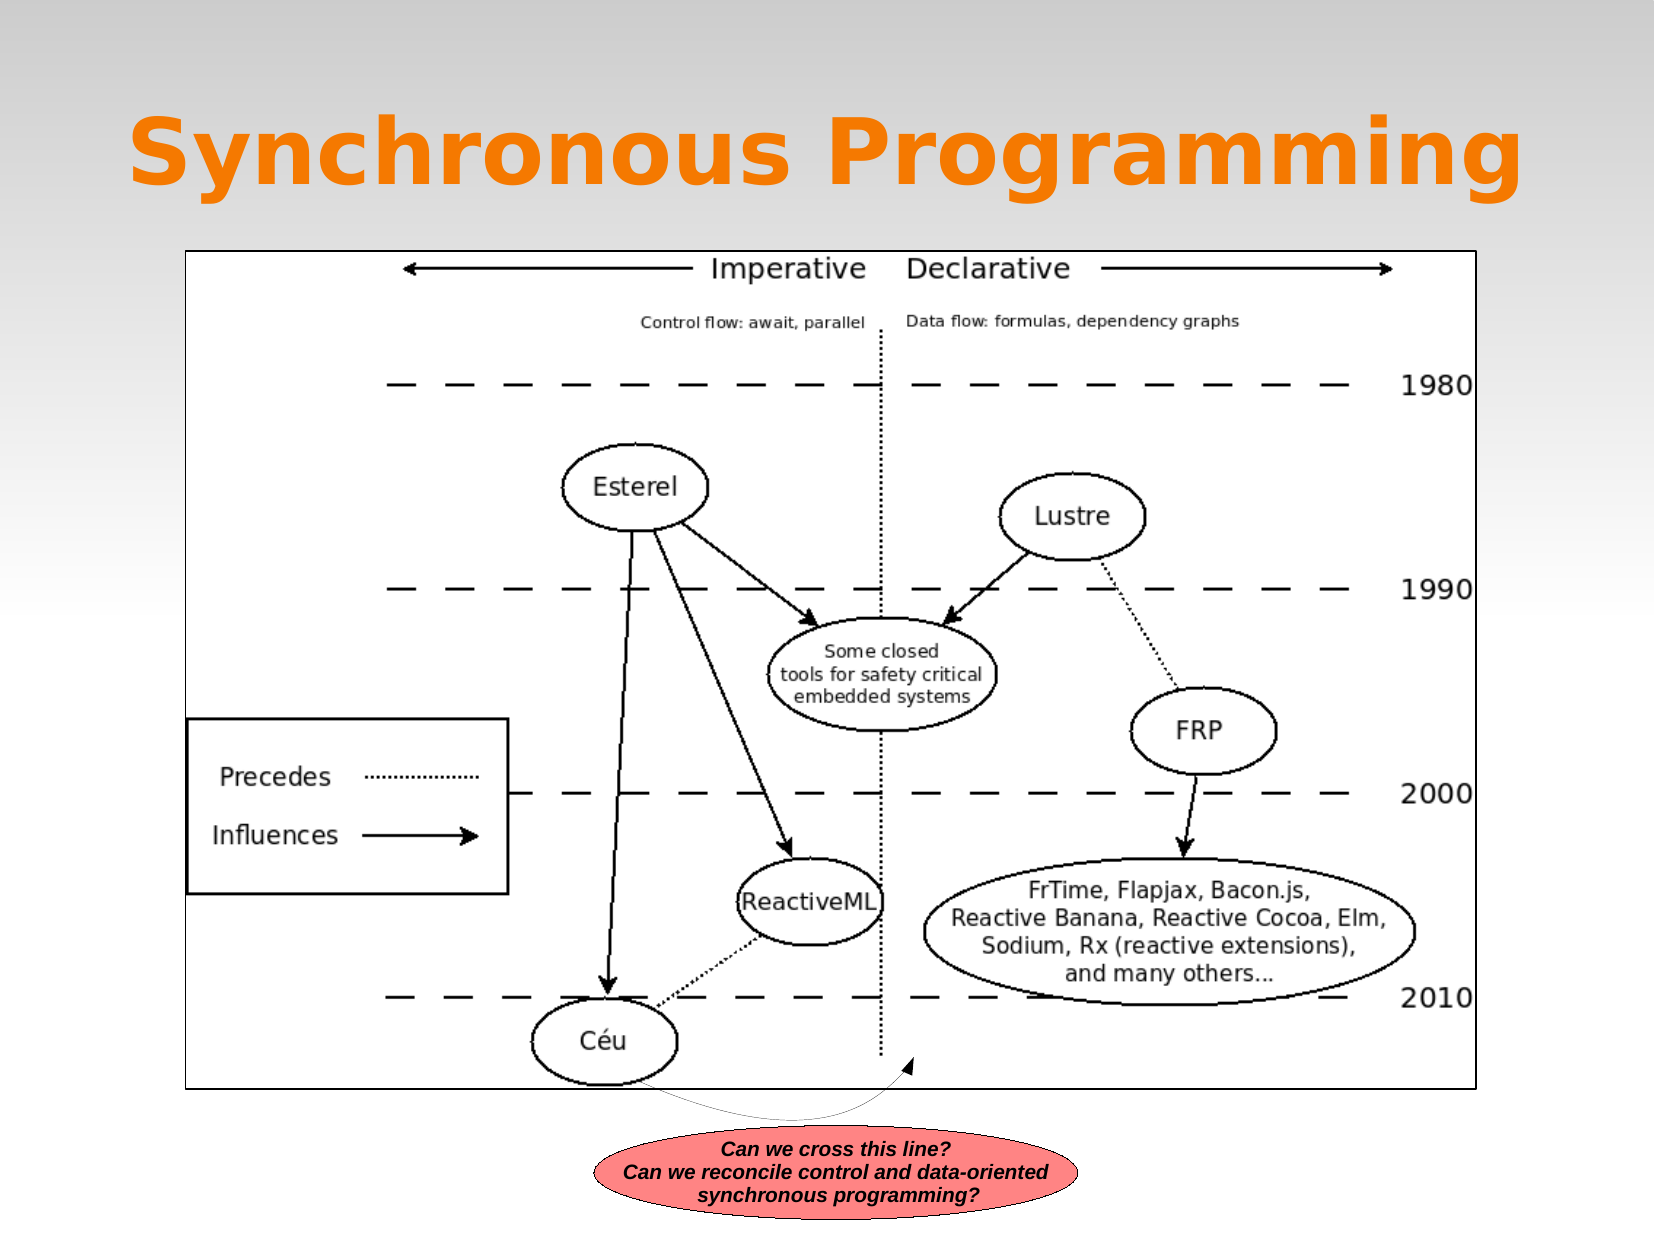

# Synchronous Programming
Can we cross this line?
Can we reconcile control and data-oriented
 synchronous programming?